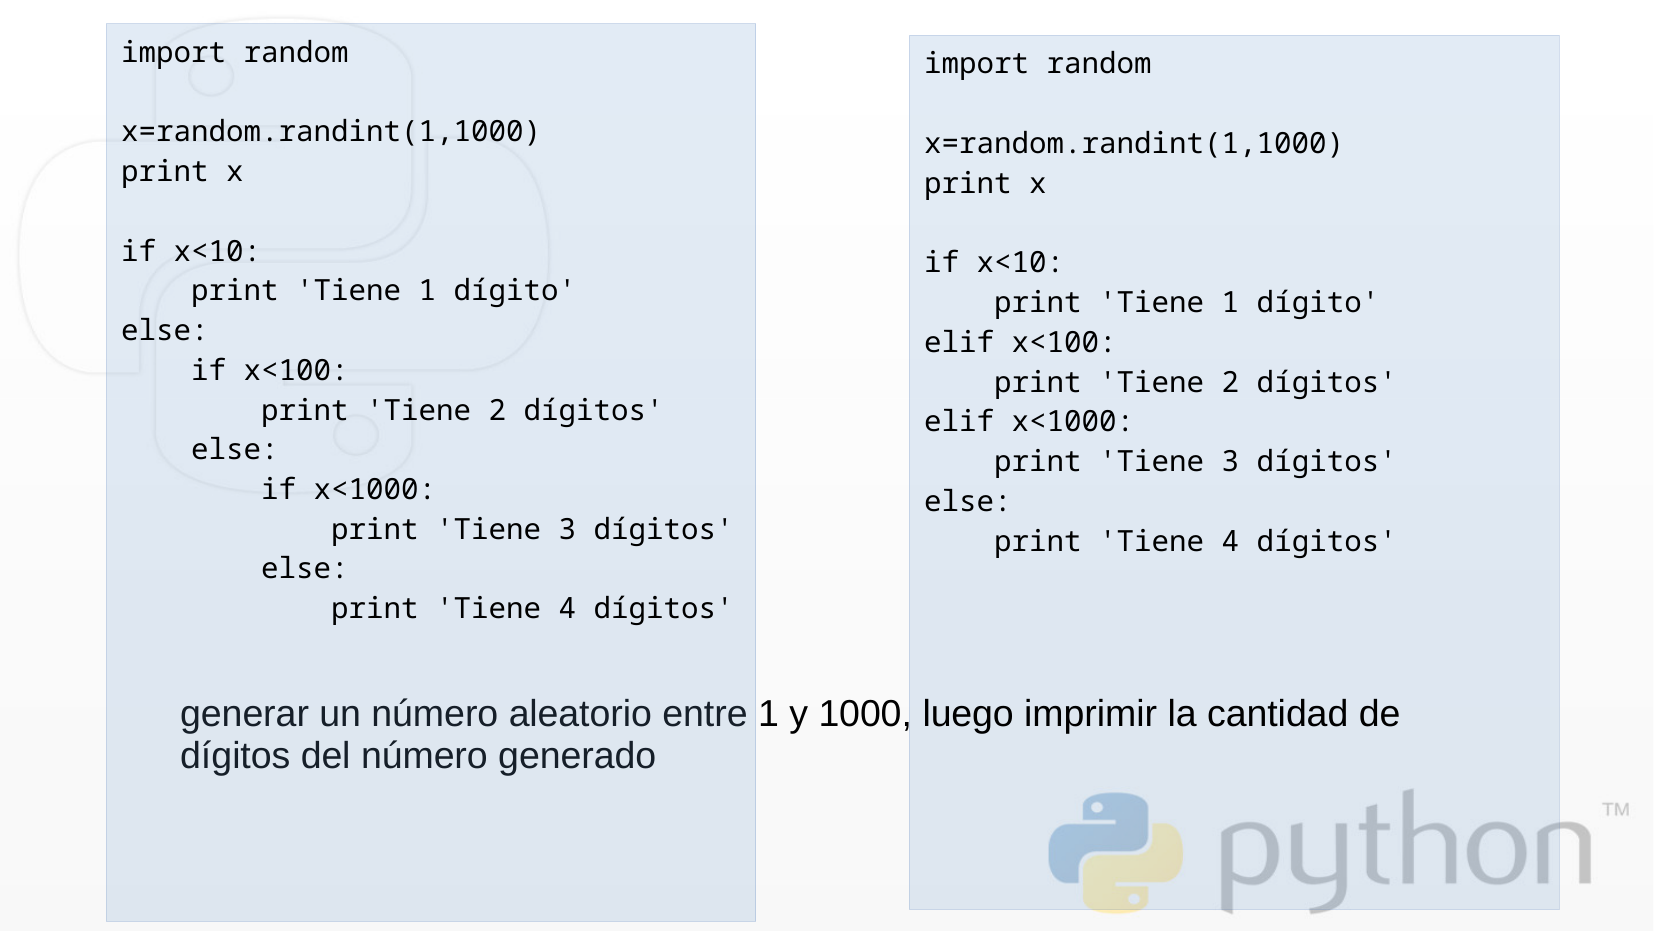

import random
x=random.randint(1,1000)
print x
if x<10:
 print 'Tiene 1 dígito'
else:
 if x<100:
 print 'Tiene 2 dígitos'
 else:
 if x<1000:
 print 'Tiene 3 dígitos'
 else:
 print 'Tiene 4 dígitos'
import random
x=random.randint(1,1000)
print x
if x<10:
 print 'Tiene 1 dígito'
elif x<100:
 print 'Tiene 2 dígitos'
elif x<1000:
 print 'Tiene 3 dígitos'
else:
 print 'Tiene 4 dígitos'
generar un número aleatorio entre 1 y 1000, luego imprimir la cantidad de dígitos del número generado